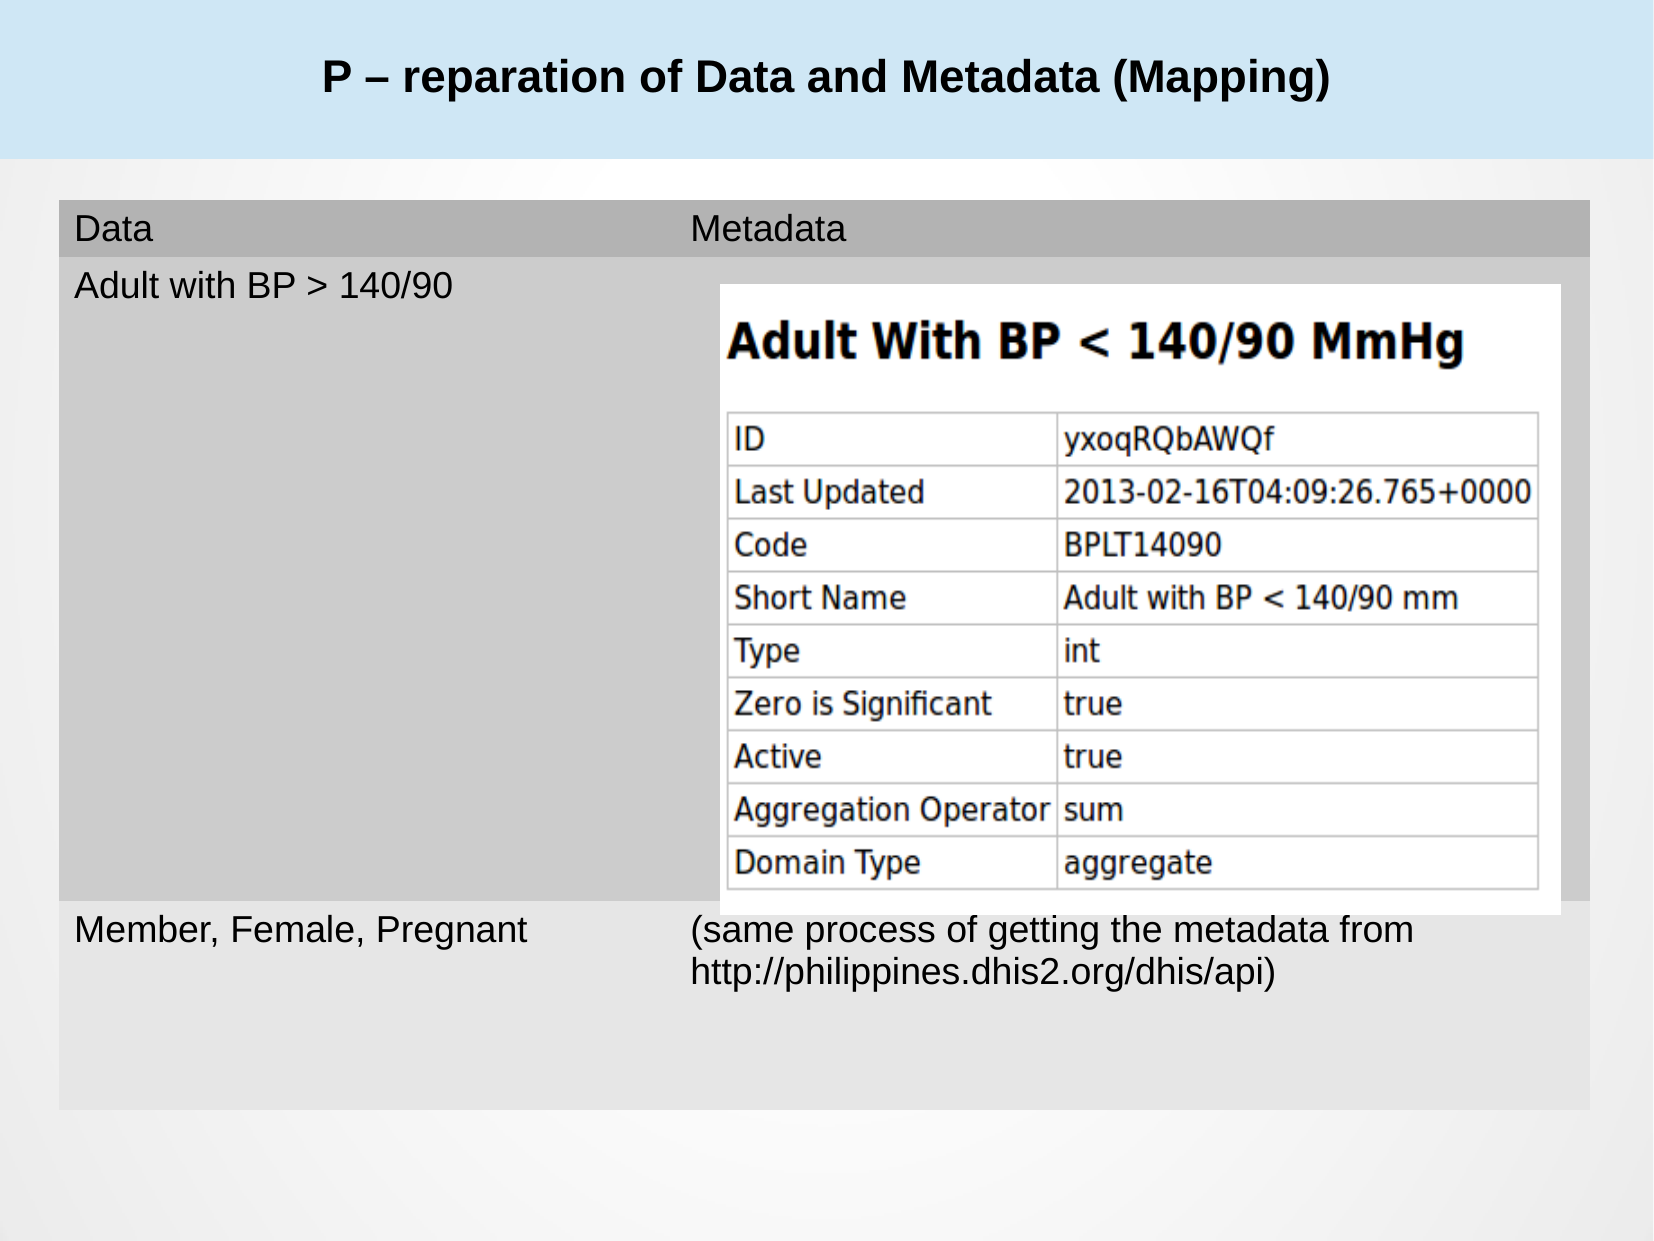

P – reparation of Data and Metadata (Mapping)
| Data | Metadata |
| --- | --- |
| Adult with BP > 140/90 | |
| Member, Female, Pregnant | (same process of getting the metadata from http://philippines.dhis2.org/dhis/api) |